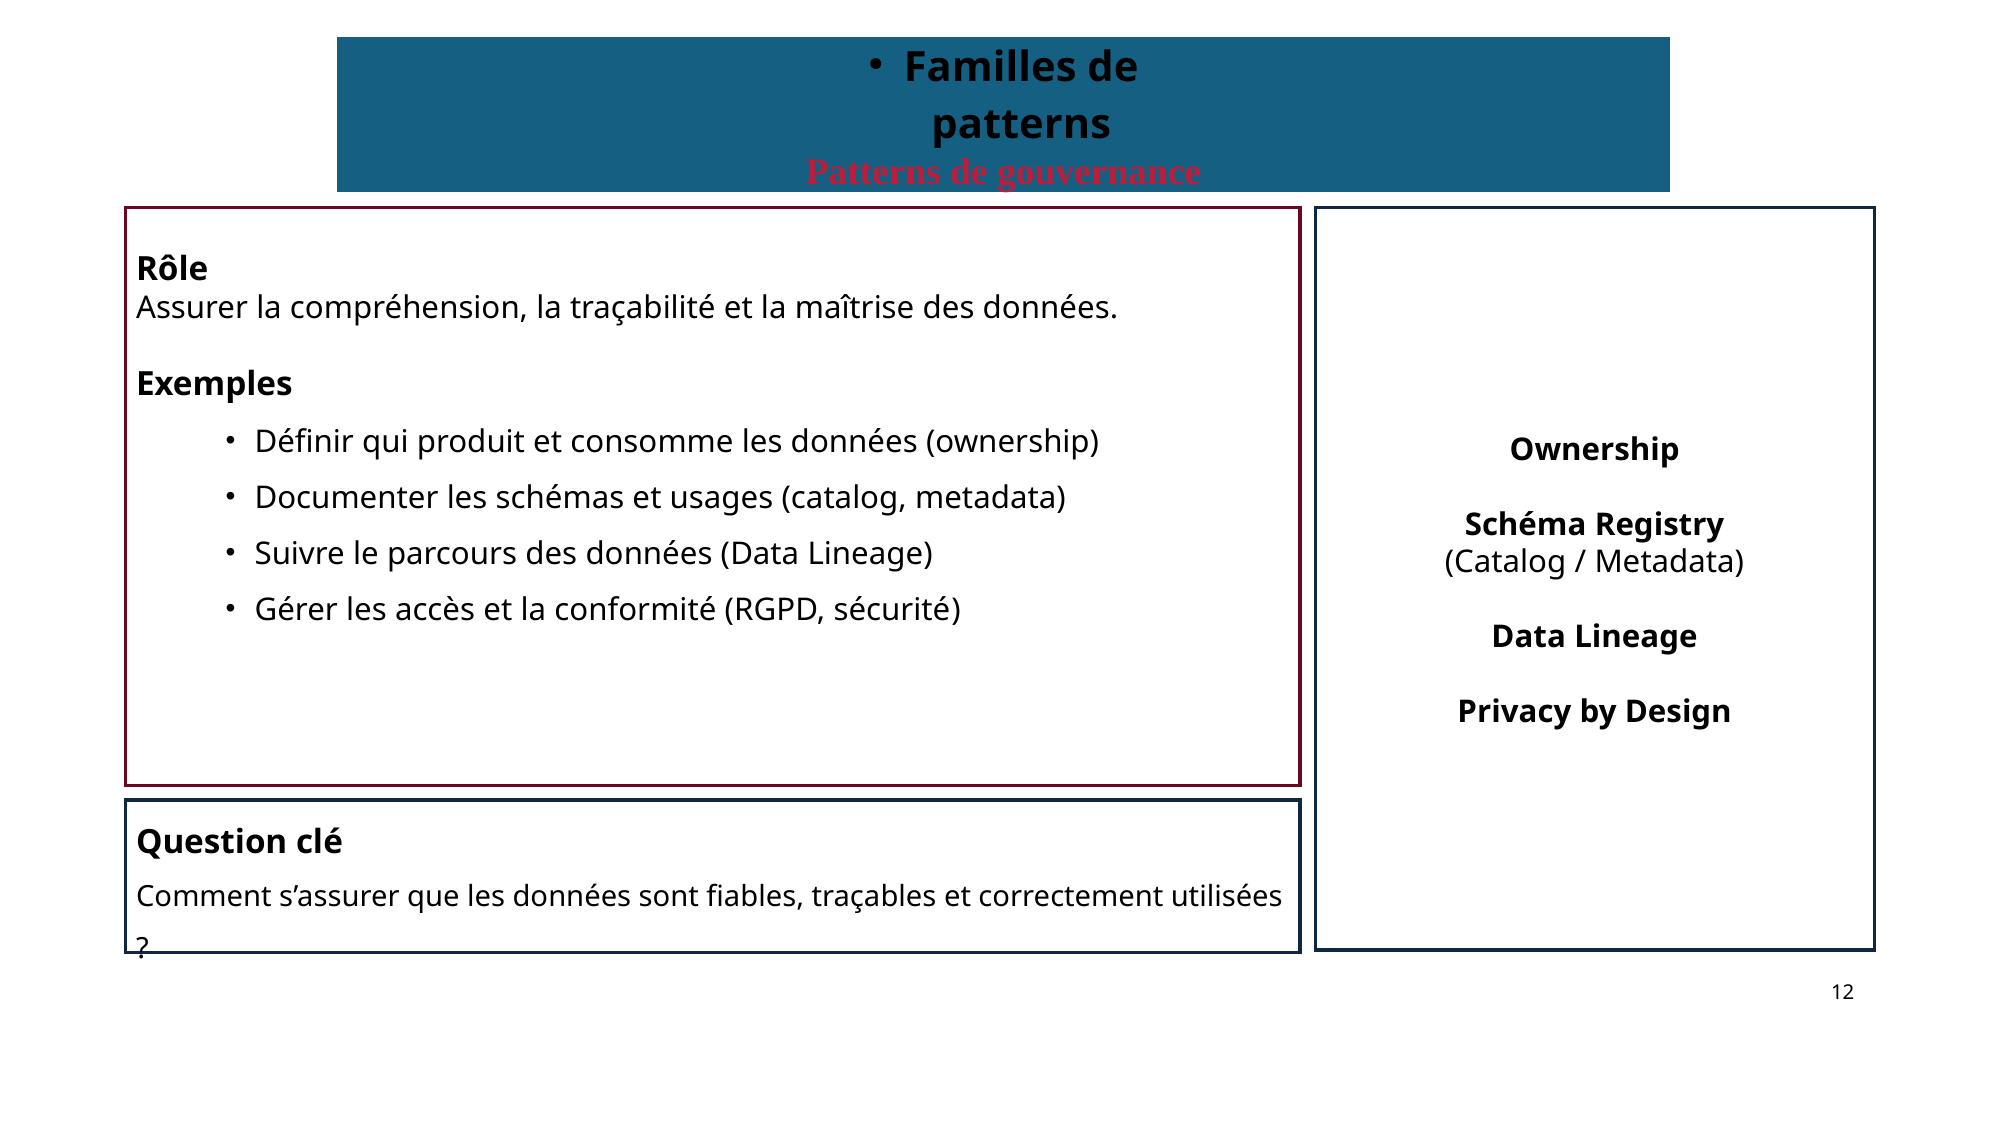

| | Familles de patterns | |
| --- | --- | --- |
| Patterns de gouvernance | | |
#
Rôle
Assurer la compréhension, la traçabilité et la maîtrise des données.
Exemples
Définir qui produit et consomme les données (ownership)
Documenter les schémas et usages (catalog, metadata)
Suivre le parcours des données (Data Lineage)
Gérer les accès et la conformité (RGPD, sécurité)
Ownership
Schéma Registry
(Catalog / Metadata)
Data Lineage
Privacy by Design
Question clé
Comment s’assurer que les données sont fiables, traçables et correctement utilisées ?